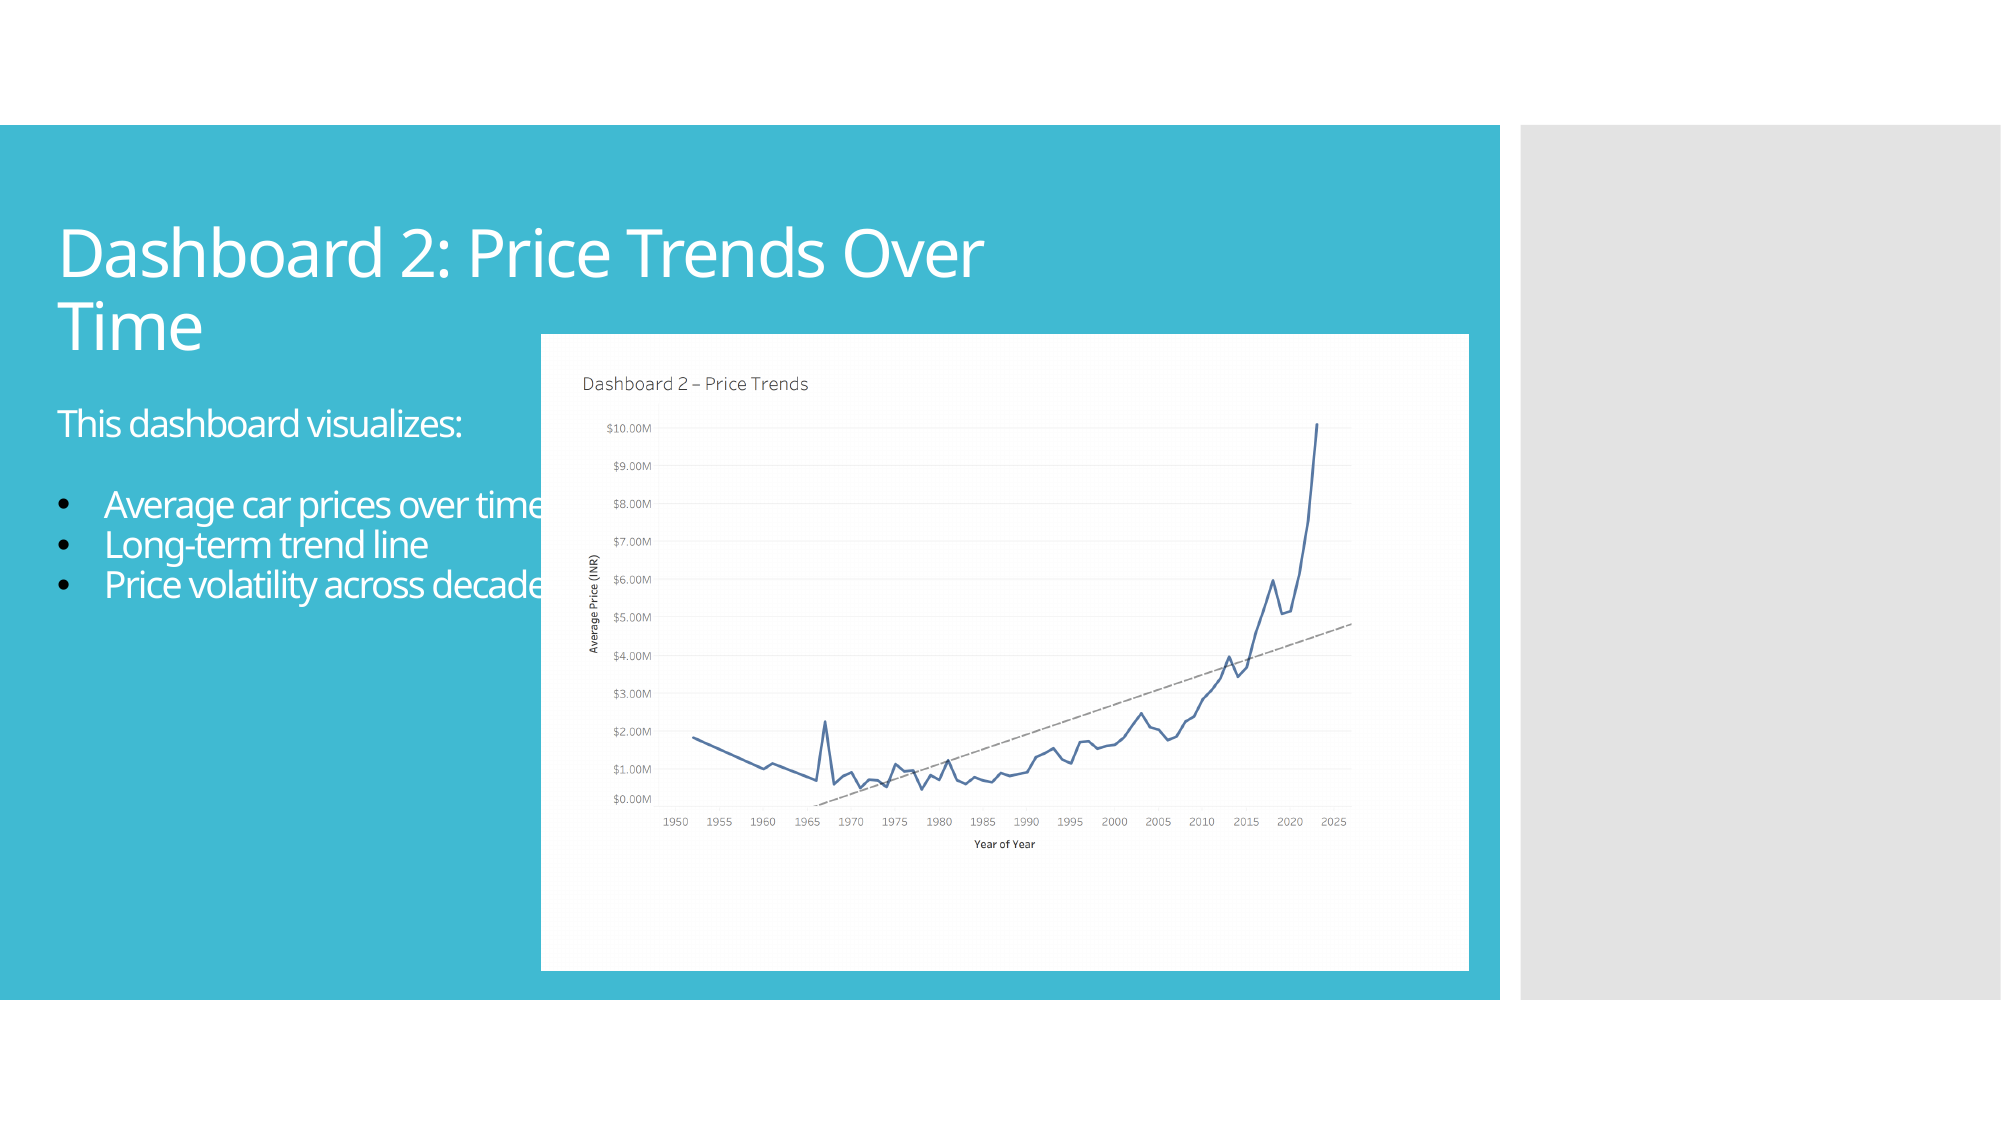

# Dashboard 2: Price Trends Over Time
This dashboard visualizes:
Average car prices over time
Long-term trend line
Price volatility across decades